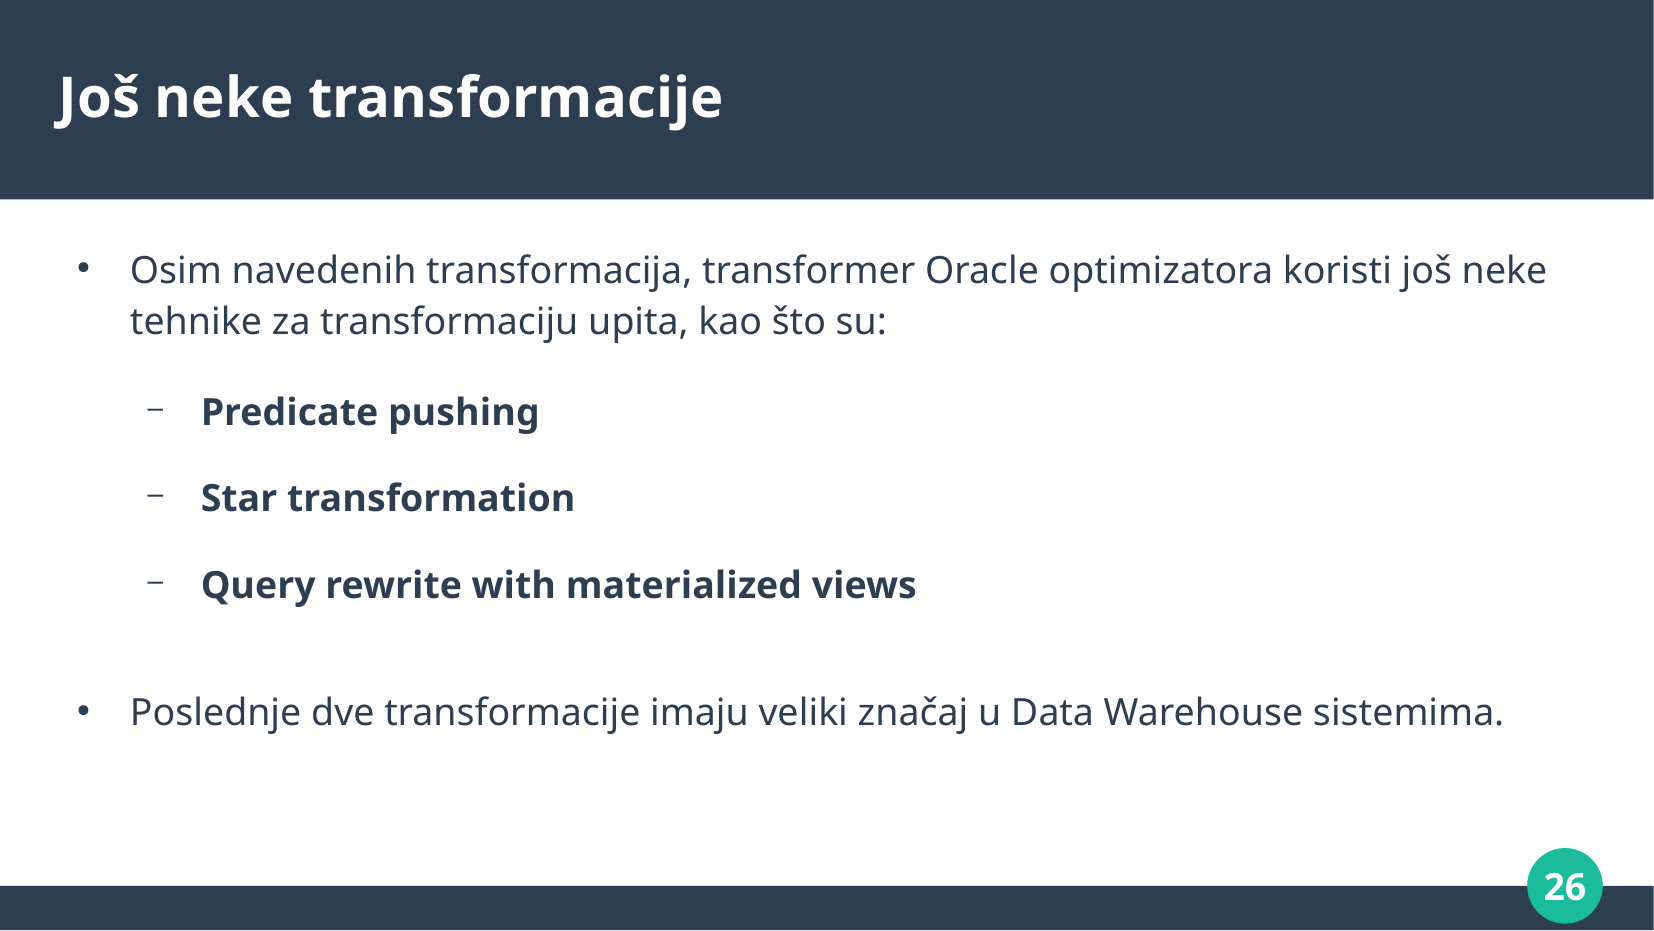

# Još neke transformacije
Osim navedenih transformacija, transformer Oracle optimizatora koristi još neke tehnike za transformaciju upita, kao što su:
Predicate pushing
Star transformation
Query rewrite with materialized views
Poslednje dve transformacije imaju veliki značaj u Data Warehouse sistemima.